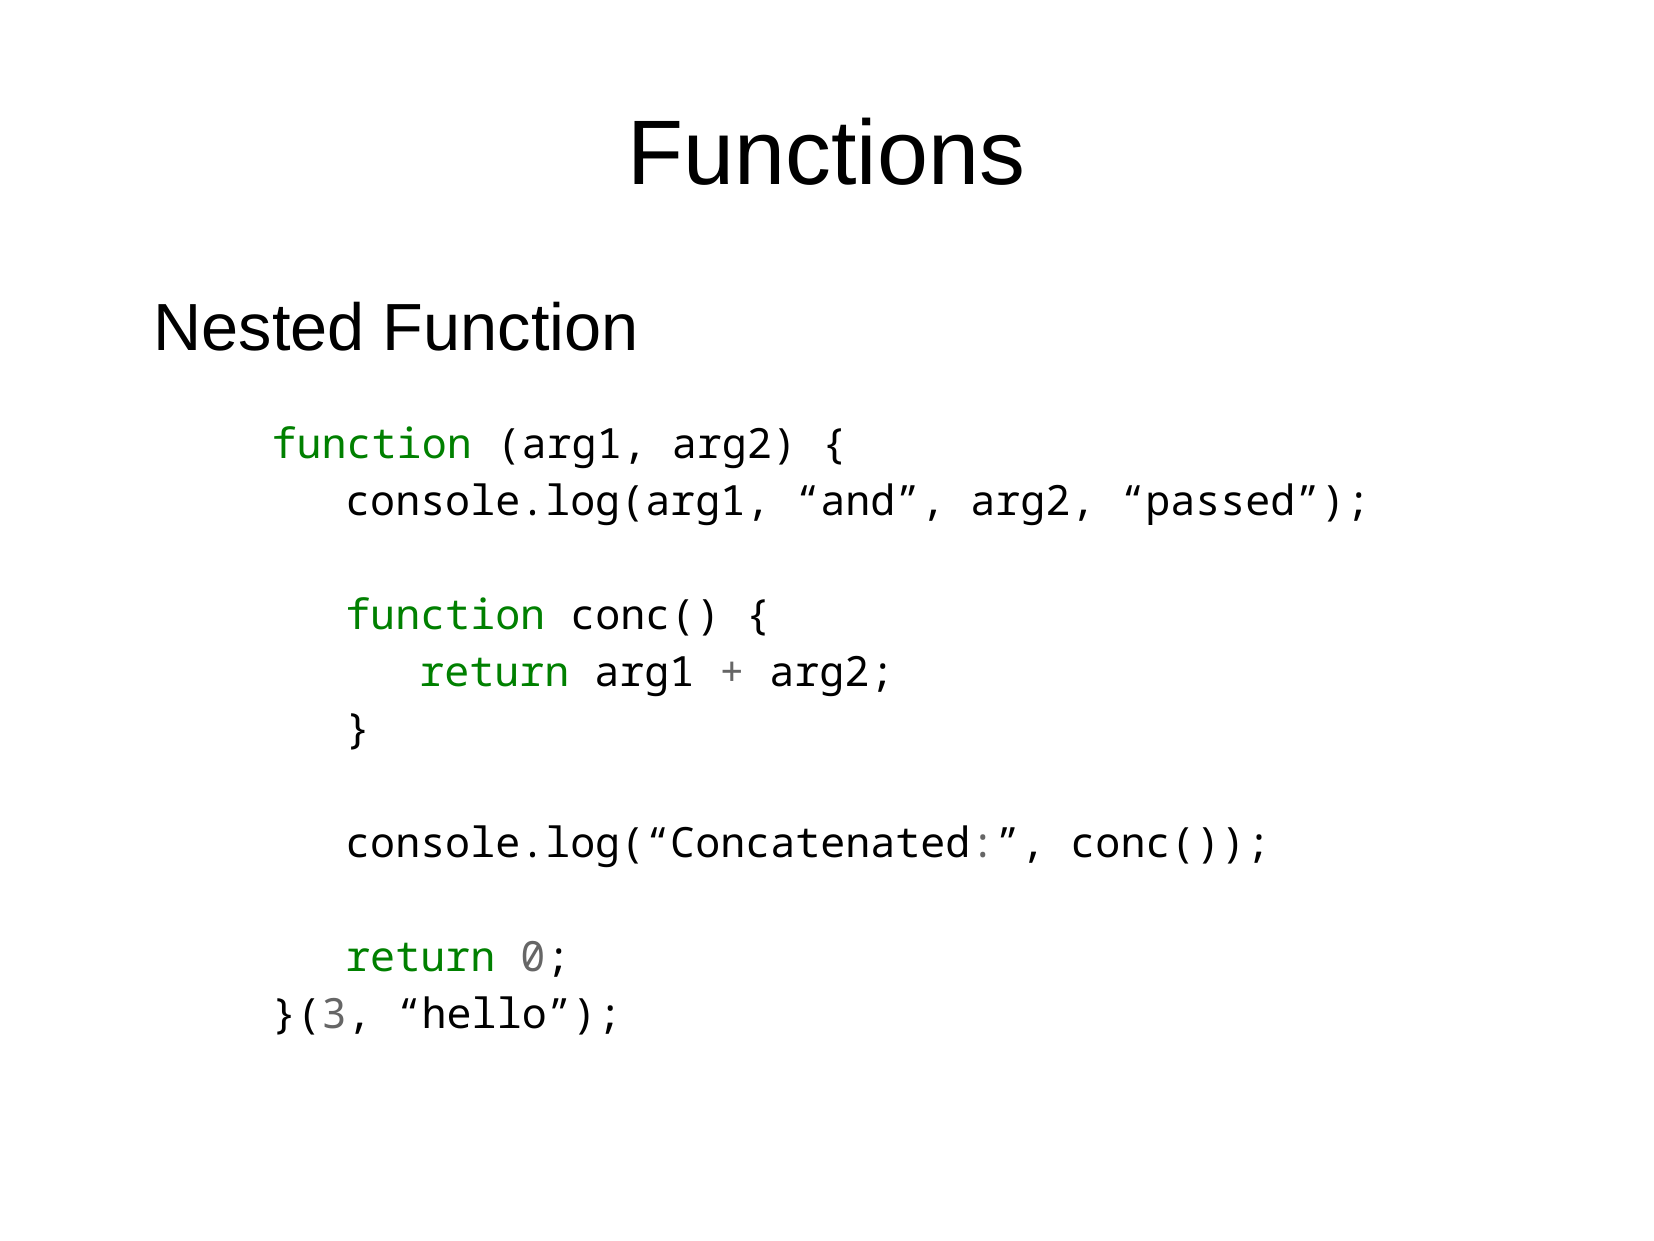

# Functions
Nested Function
function (arg1, arg2) {
	console.log(arg1, “and”, arg2, “passed”);
	function conc() {
		return arg1 + arg2;
	}
	console.log(“Concatenated:”, conc());
	return 0;
}(3, “hello”);